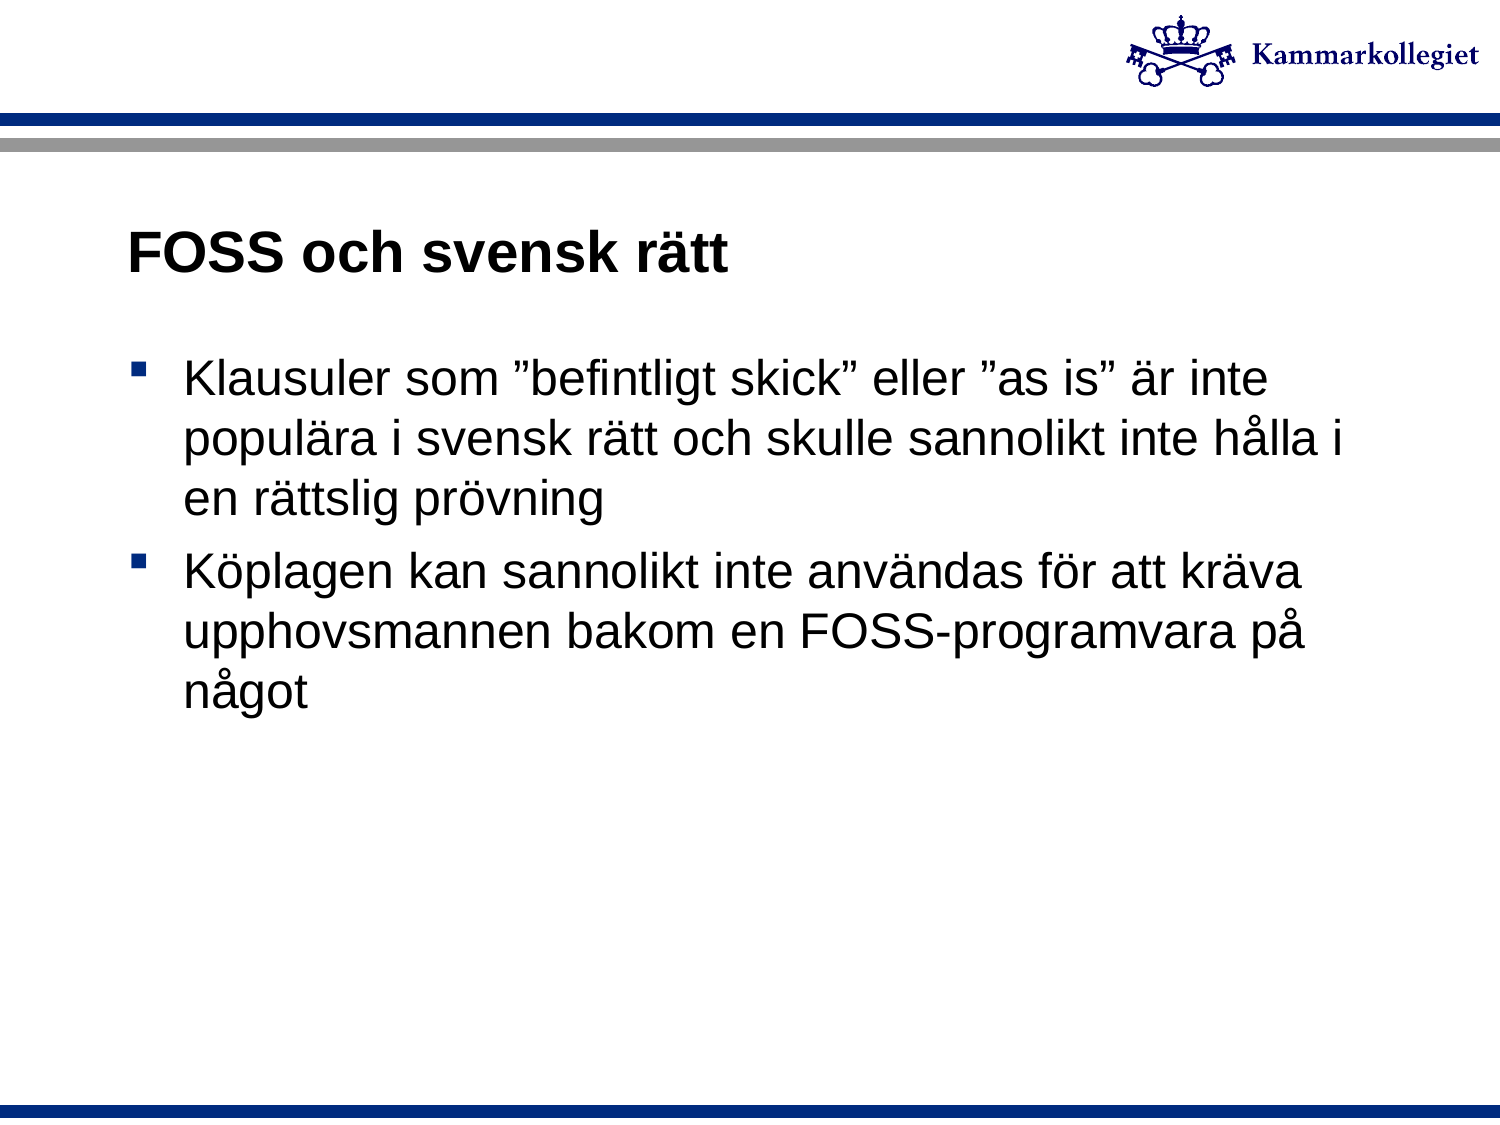

# FOSS och svensk rätt
Klausuler som ”befintligt skick” eller ”as is” är inte populära i svensk rätt och skulle sannolikt inte hålla i en rättslig prövning
Köplagen kan sannolikt inte användas för att kräva upphovsmannen bakom en FOSS-programvara på något